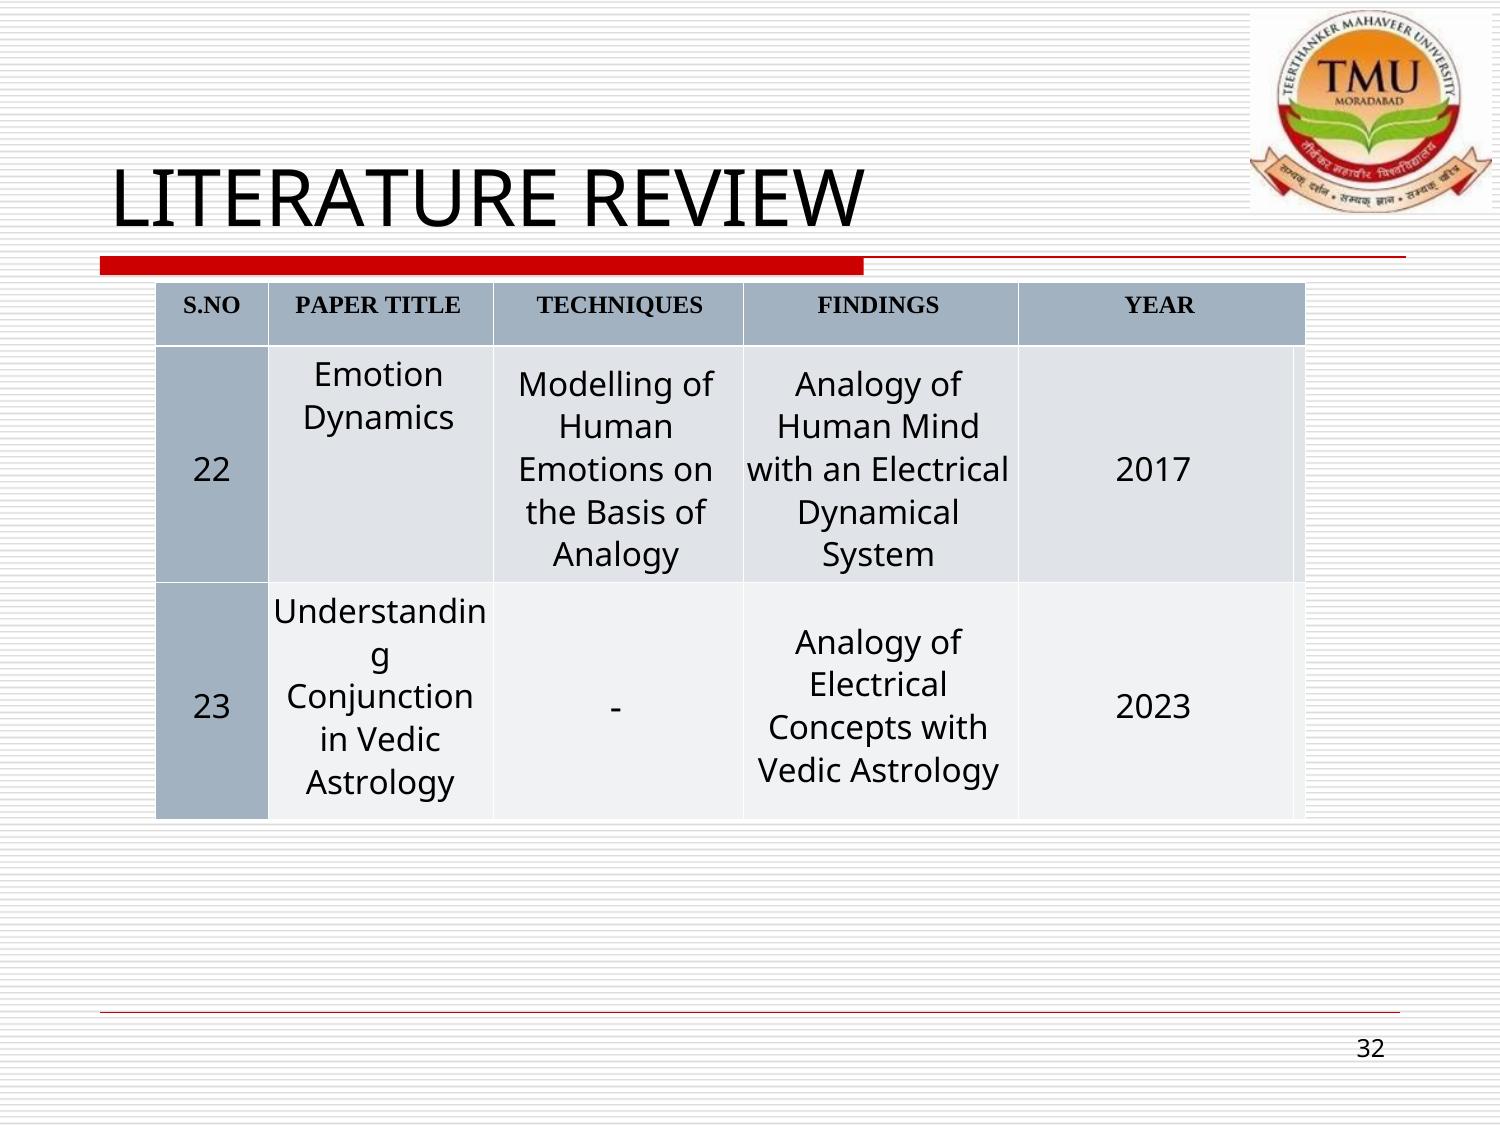

LITERATURE REVIEW
| S.NO | PAPER TITLE | TECHNIQUES | FINDINGS | YEAR | |
| --- | --- | --- | --- | --- | --- |
| 22 | Emotion Dynamics | Modelling of Human Emotions on the Basis of Analogy | Analogy of Human Mind with an Electrical Dynamical System | 2017 | |
| 23 | Understanding Conjunction in Vedic Astrology | - | Analogy of Electrical Concepts with Vedic Astrology | 2023 | |
#